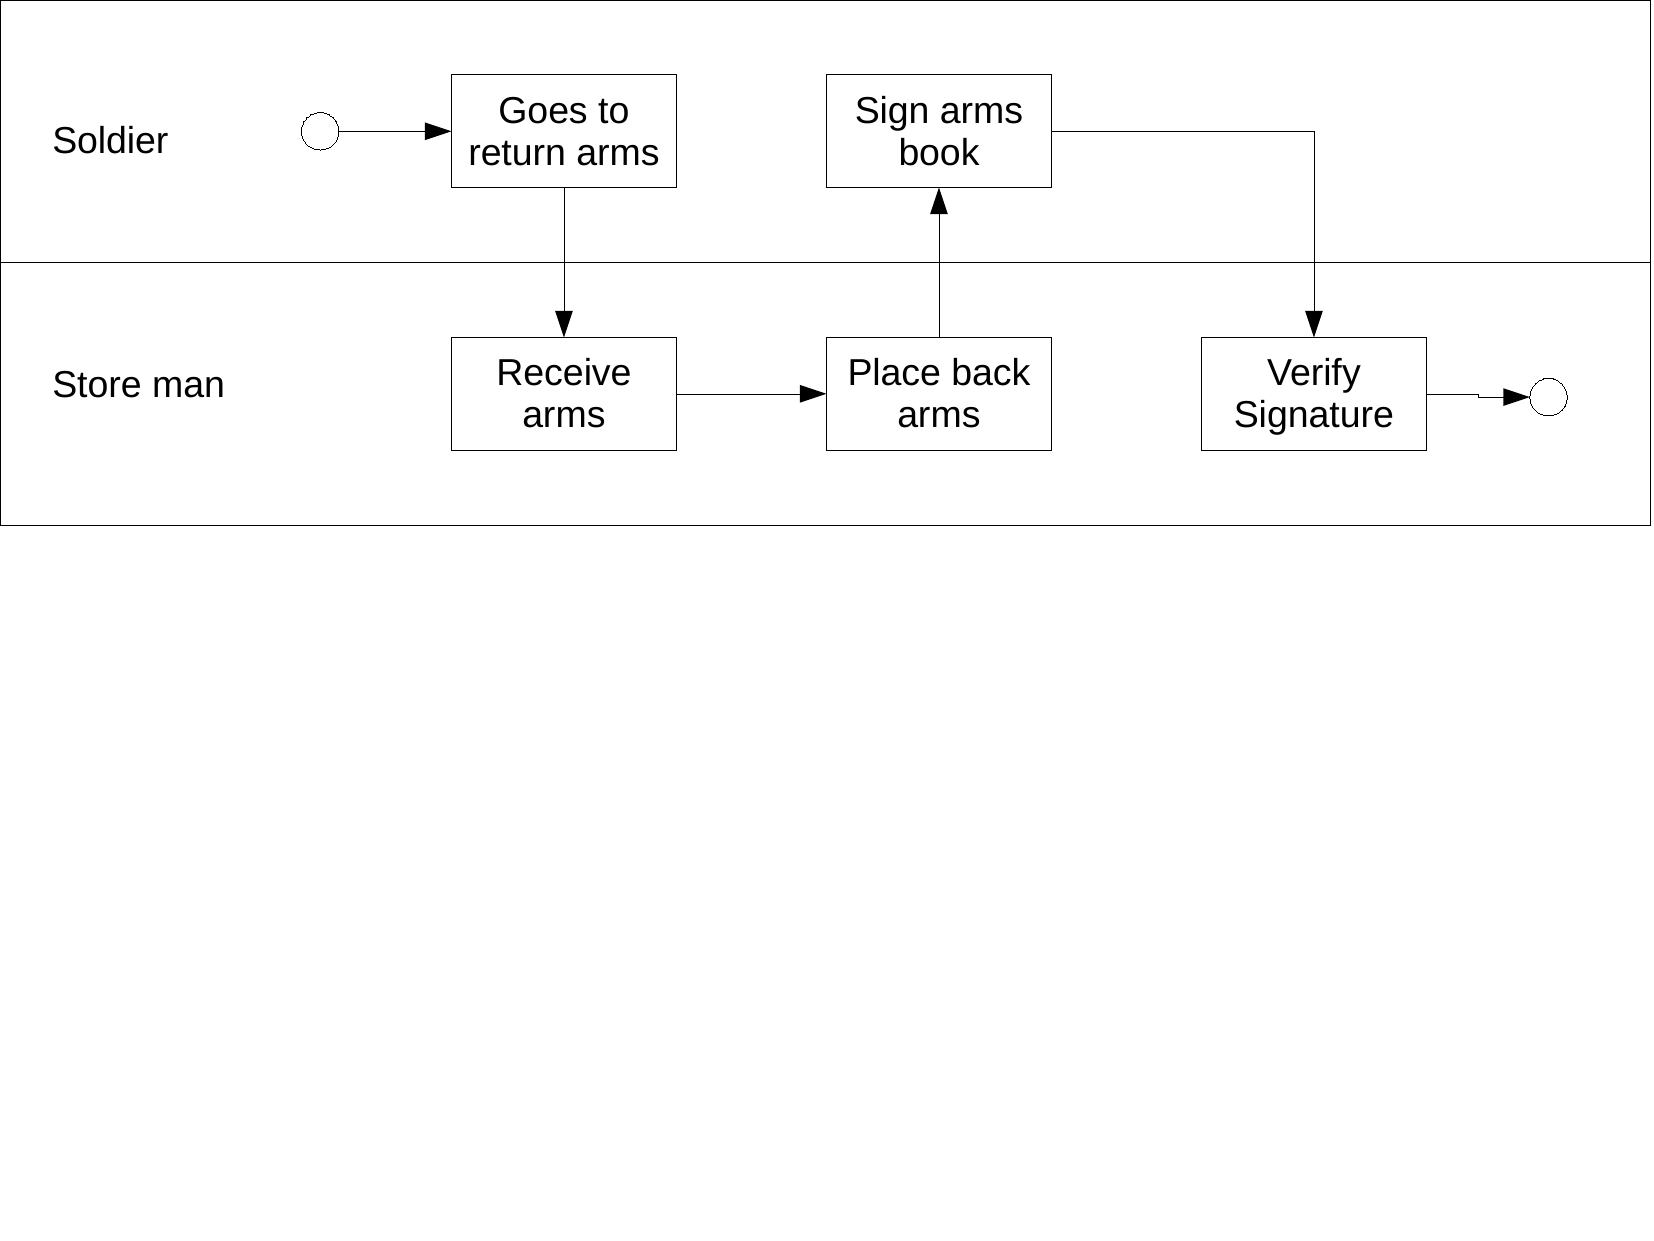

Goes to return arms
Sign arms book
Soldier
Receive arms
Place back arms
Verify Signature
Store man